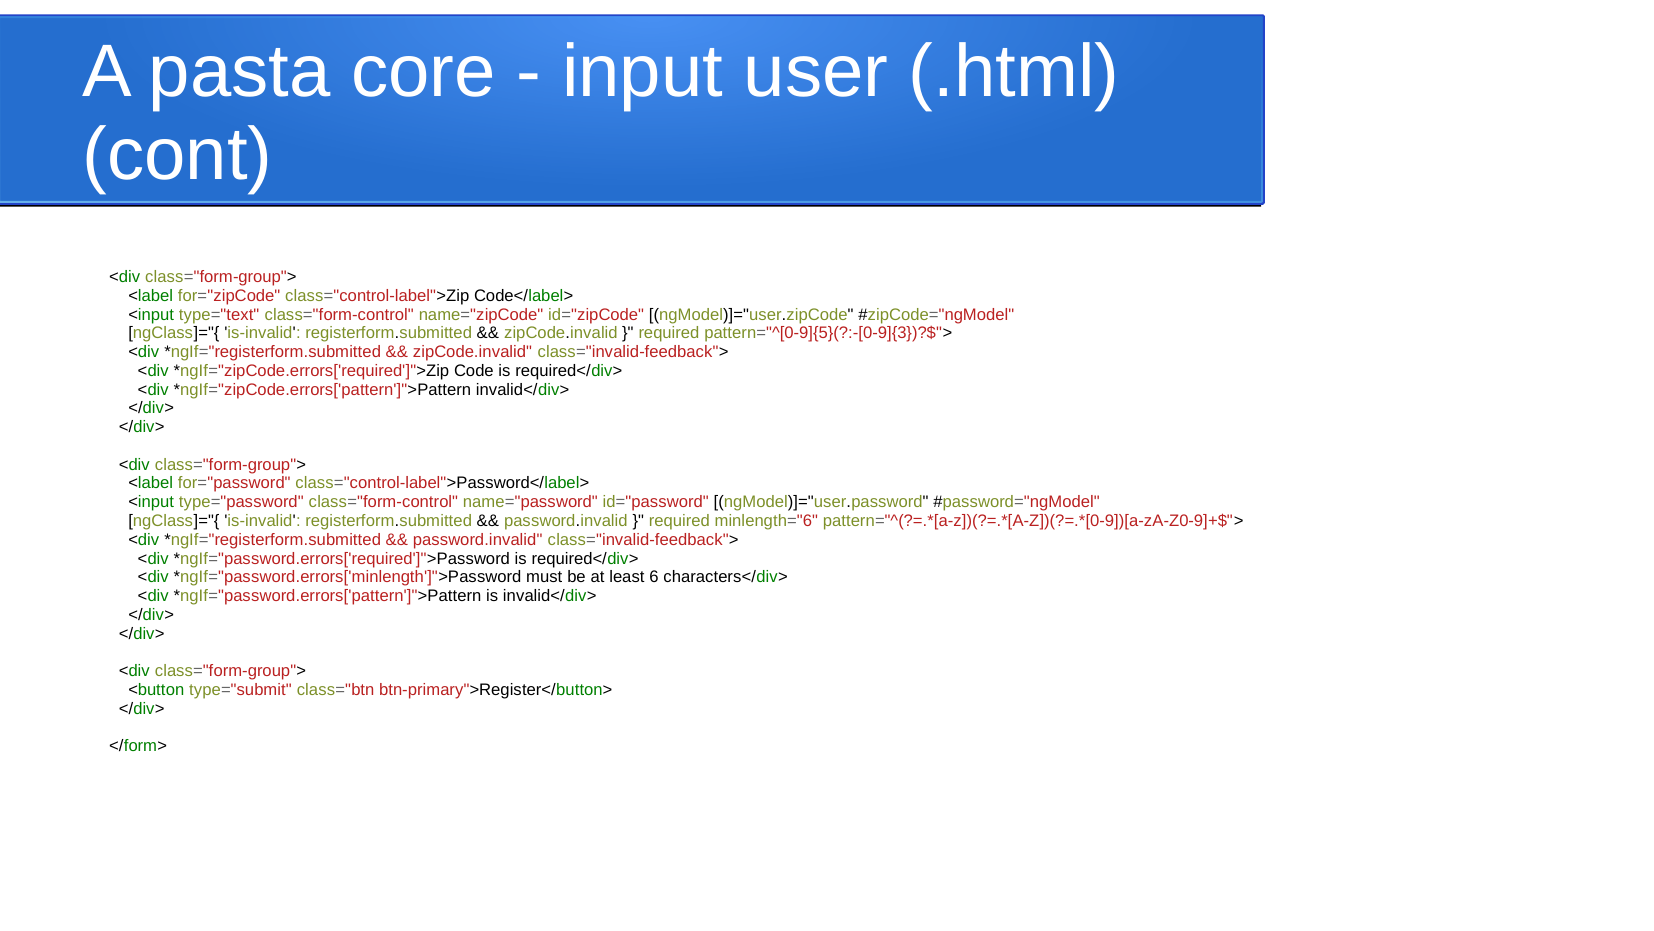

# A pasta core - input user (.html) (cont)
<div class="form-group">
 <label for="zipCode" class="control-label">Zip Code</label>
 <input type="text" class="form-control" name="zipCode" id="zipCode" [(ngModel)]="user.zipCode" #zipCode="ngModel"
 [ngClass]="{ 'is-invalid': registerform.submitted && zipCode.invalid }" required pattern="^[0-9]{5}(?:-[0-9]{3})?$">
 <div *ngIf="registerform.submitted && zipCode.invalid" class="invalid-feedback">
 <div *ngIf="zipCode.errors['required']">Zip Code is required</div>
 <div *ngIf="zipCode.errors['pattern']">Pattern invalid</div>
 </div>
 </div>
 <div class="form-group">
 <label for="password" class="control-label">Password</label>
 <input type="password" class="form-control" name="password" id="password" [(ngModel)]="user.password" #password="ngModel"
 [ngClass]="{ 'is-invalid': registerform.submitted && password.invalid }" required minlength="6" pattern="^(?=.*[a-z])(?=.*[A-Z])(?=.*[0-9])[a-zA-Z0-9]+$">
 <div *ngIf="registerform.submitted && password.invalid" class="invalid-feedback">
 <div *ngIf="password.errors['required']">Password is required</div>
 <div *ngIf="password.errors['minlength']">Password must be at least 6 characters</div>
 <div *ngIf="password.errors['pattern']">Pattern is invalid</div>
 </div>
 </div>
 <div class="form-group">
 <button type="submit" class="btn btn-primary">Register</button>
 </div>
</form>